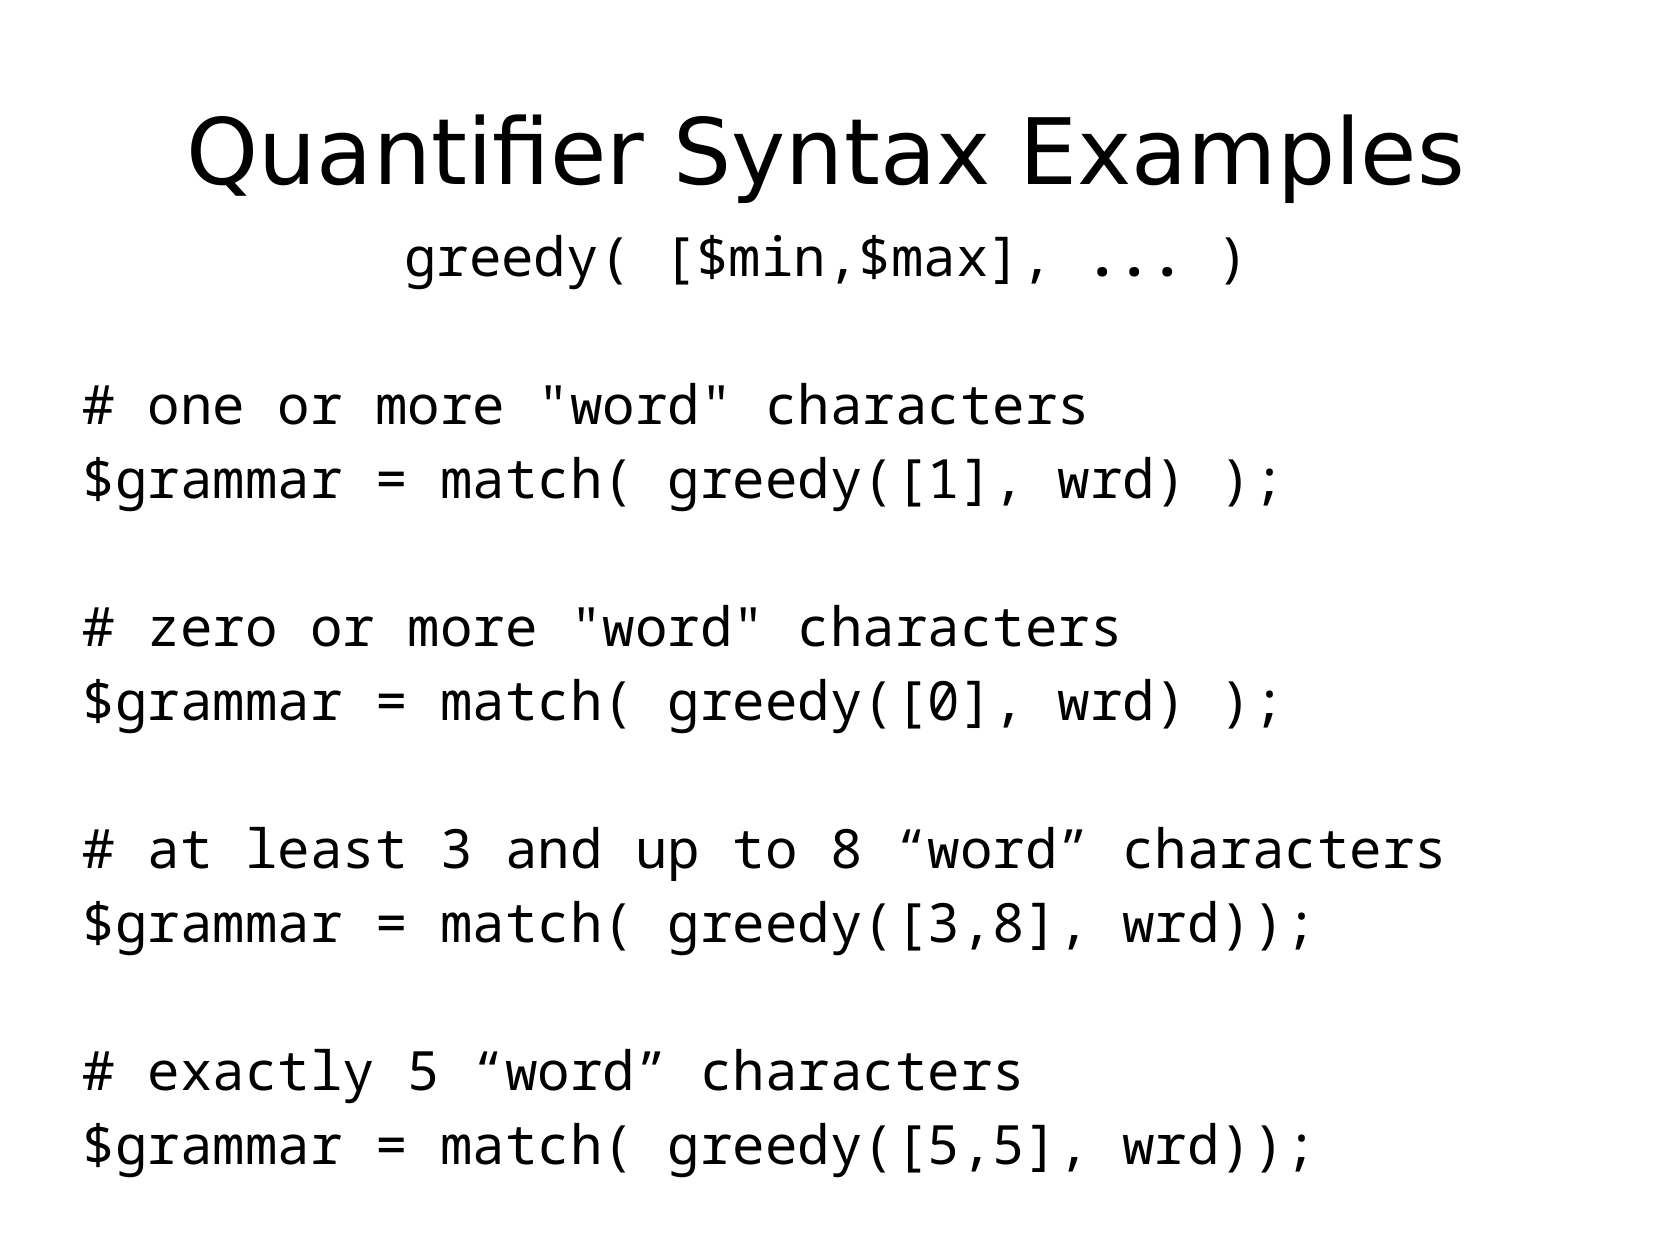

# Quantifier Syntax Examples
greedy( [$min,$max], ... )
# one or more "word" characters
$grammar = match( greedy([1], wrd) );
# zero or more "word" characters
$grammar = match( greedy([0], wrd) );
# at least 3 and up to 8 “word” characters
$grammar = match( greedy([3,8], wrd));
# exactly 5 “word” characters
$grammar = match( greedy([5,5], wrd));